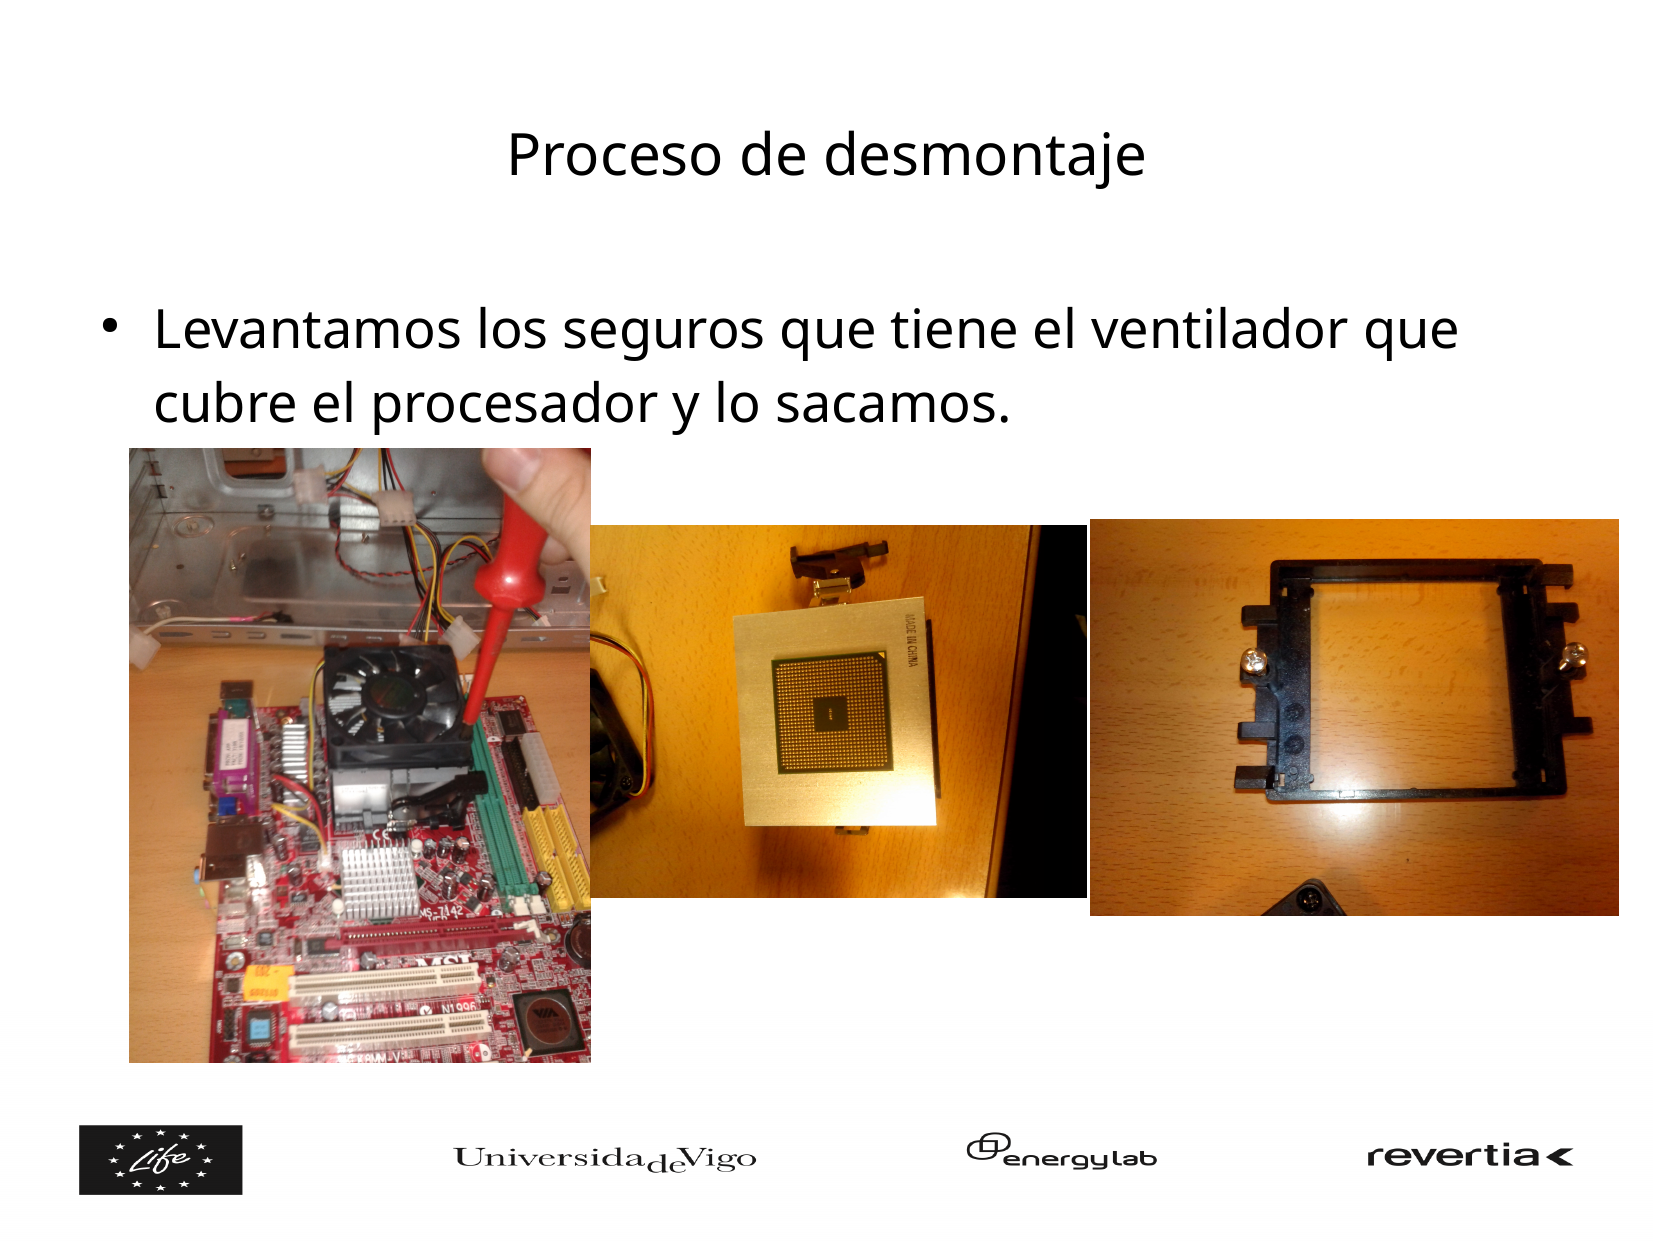

# Proceso de desmontaje
Levantamos los seguros que tiene el ventilador que cubre el procesador y lo sacamos.